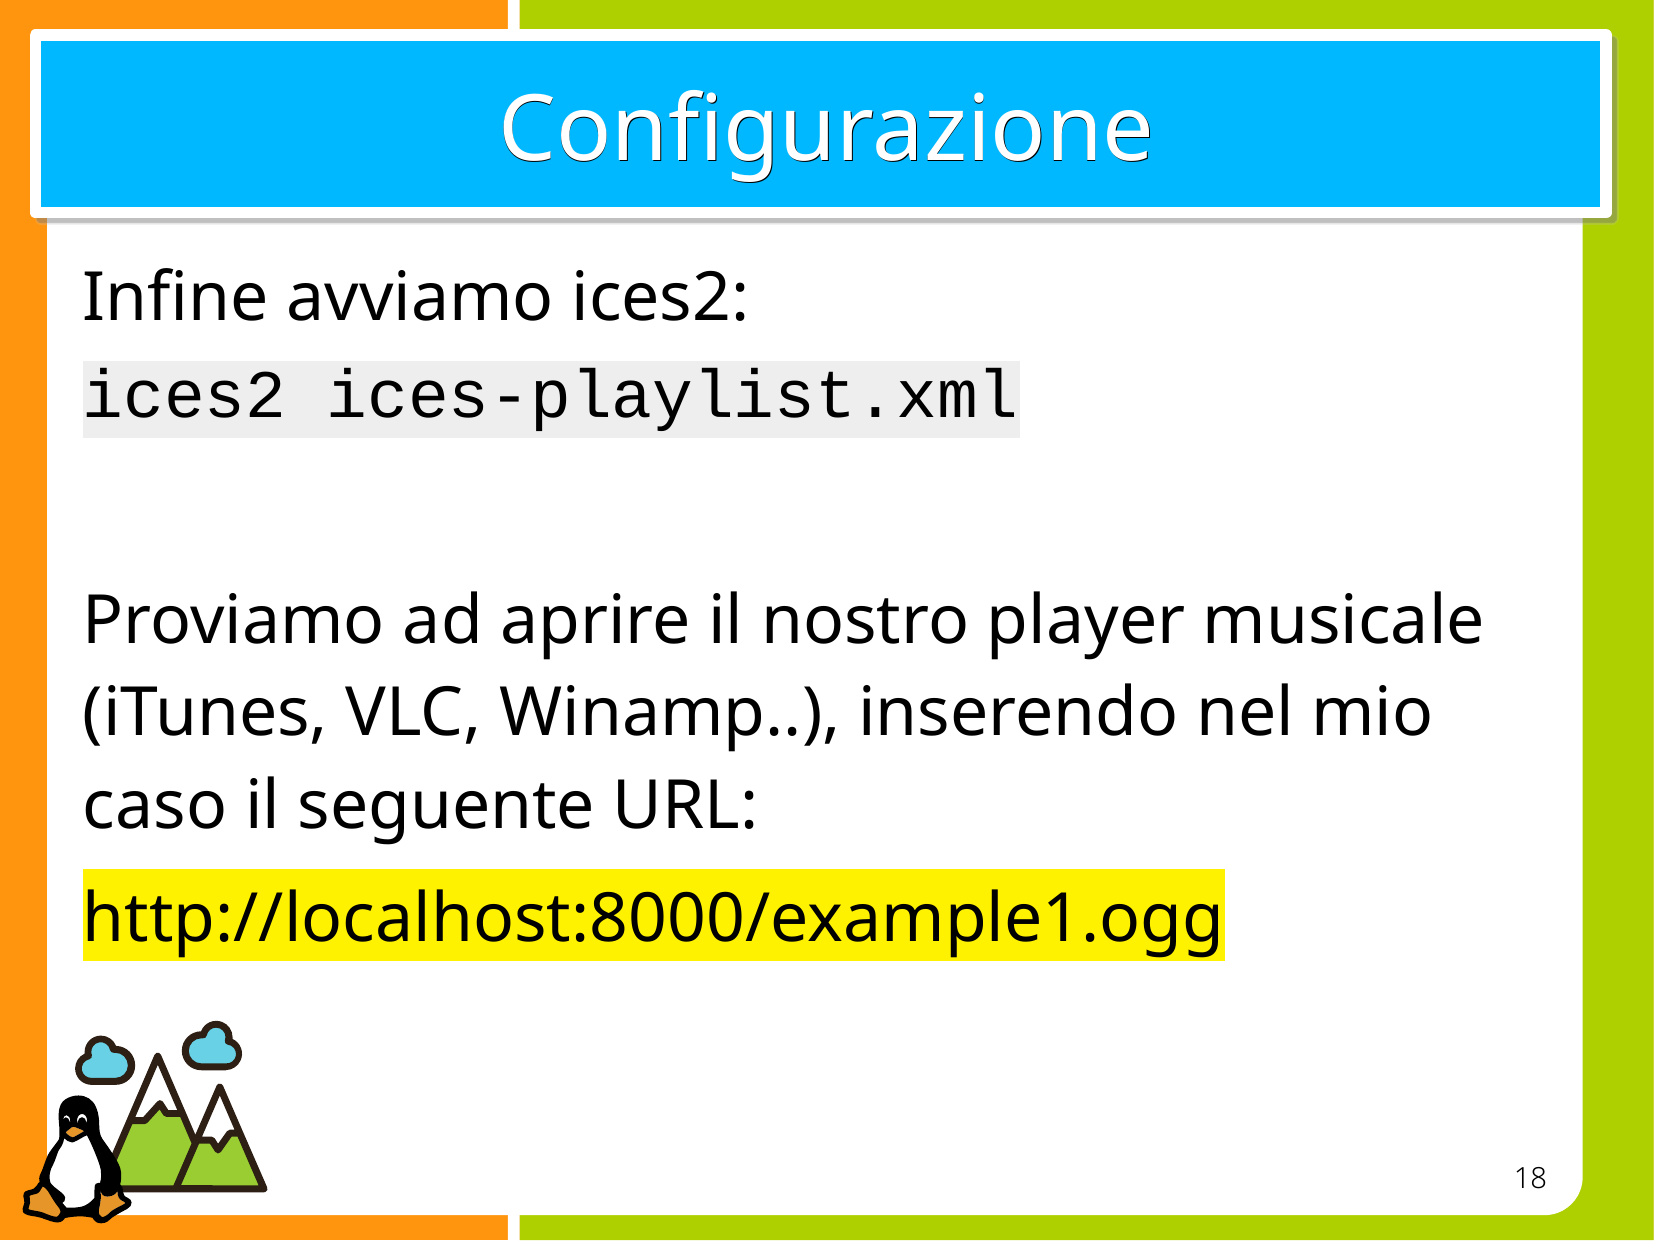

# Configurazione
Infine avviamo ices2:
ices2 ices-playlist.xml
Proviamo ad aprire il nostro player musicale (iTunes, VLC, Winamp..), inserendo nel mio caso il seguente URL:
http://localhost:8000/example1.ogg
18